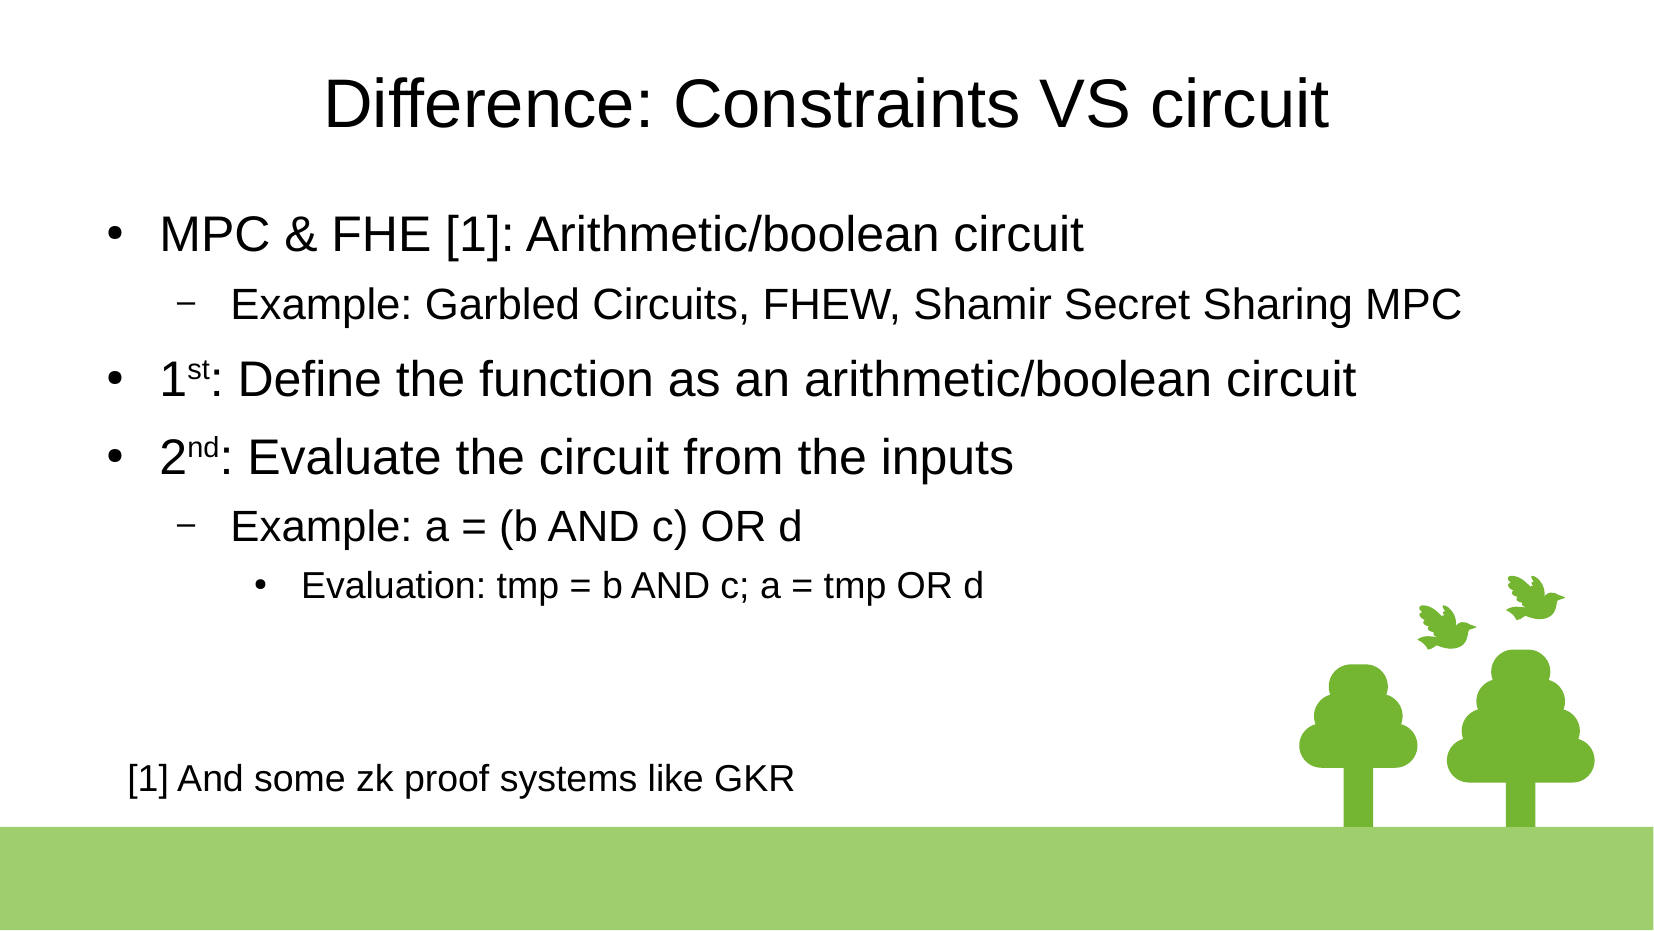

# Difference: Constraints VS circuit
MPC & FHE [1]: Arithmetic/boolean circuit
Example: Garbled Circuits, FHEW, Shamir Secret Sharing MPC
1st: Define the function as an arithmetic/boolean circuit
2nd: Evaluate the circuit from the inputs
Example: a = (b AND c) OR d
Evaluation: tmp = b AND c; a = tmp OR d
[1] And some zk proof systems like GKR